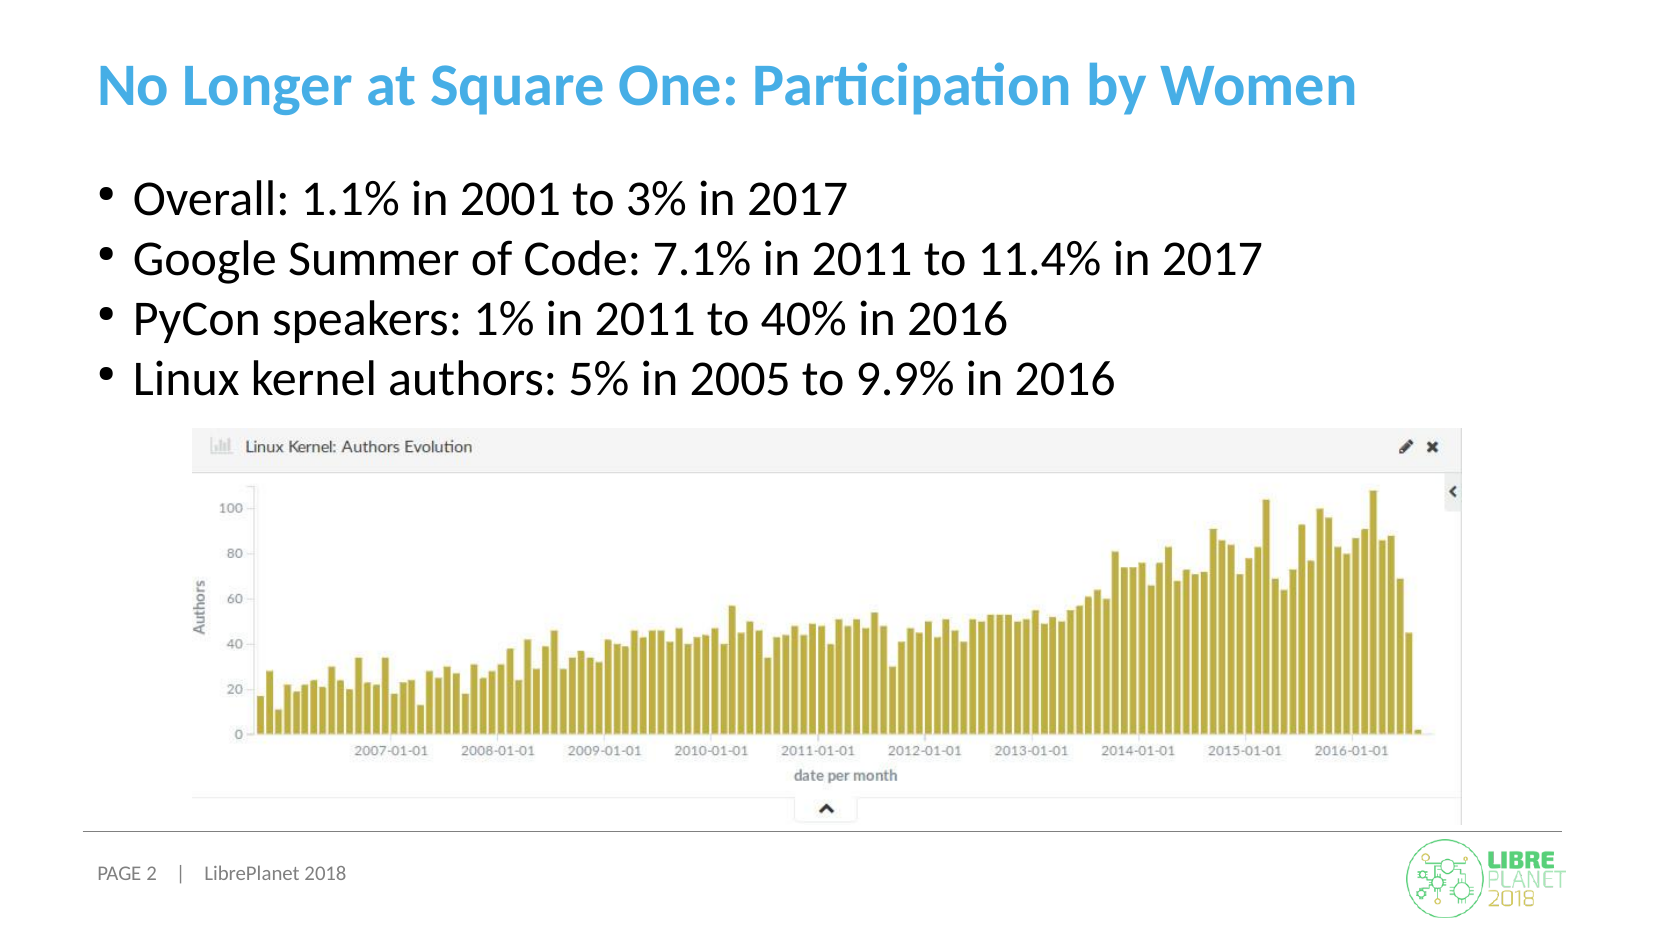

No Longer at Square One: Participation by Women
Overall: 1.1% in 2001 to 3% in 2017
Google Summer of Code: 7.1% in 2011 to 11.4% in 2017
PyCon speakers: 1% in 2011 to 40% in 2016
Linux kernel authors: 5% in 2005 to 9.9% in 2016